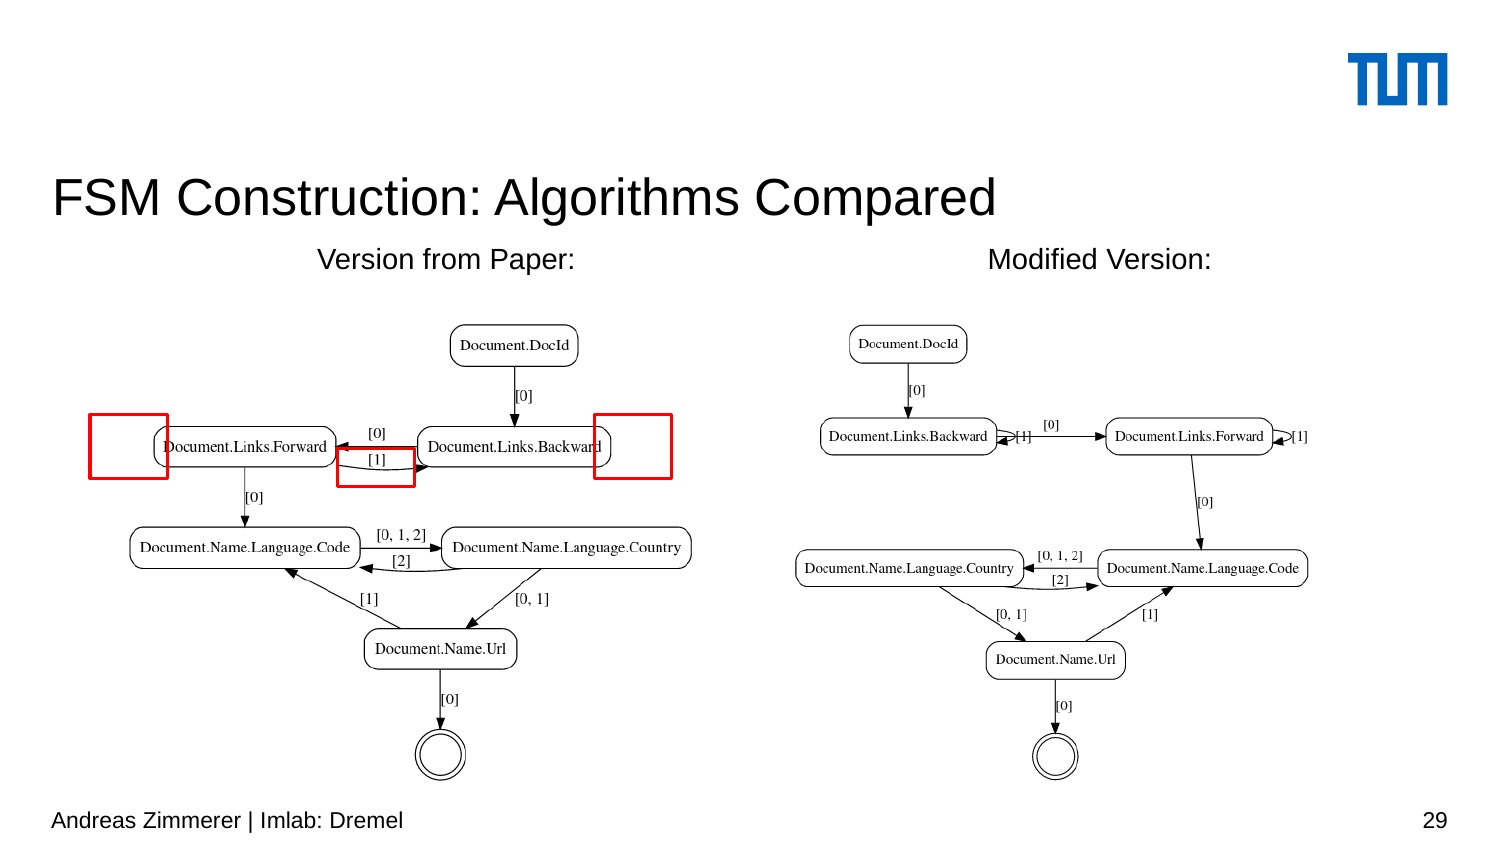

# FSM Construction: Algorithms Compared
Version from Paper:
Modified Version:
Andreas Zimmerer | Imlab: Dremel